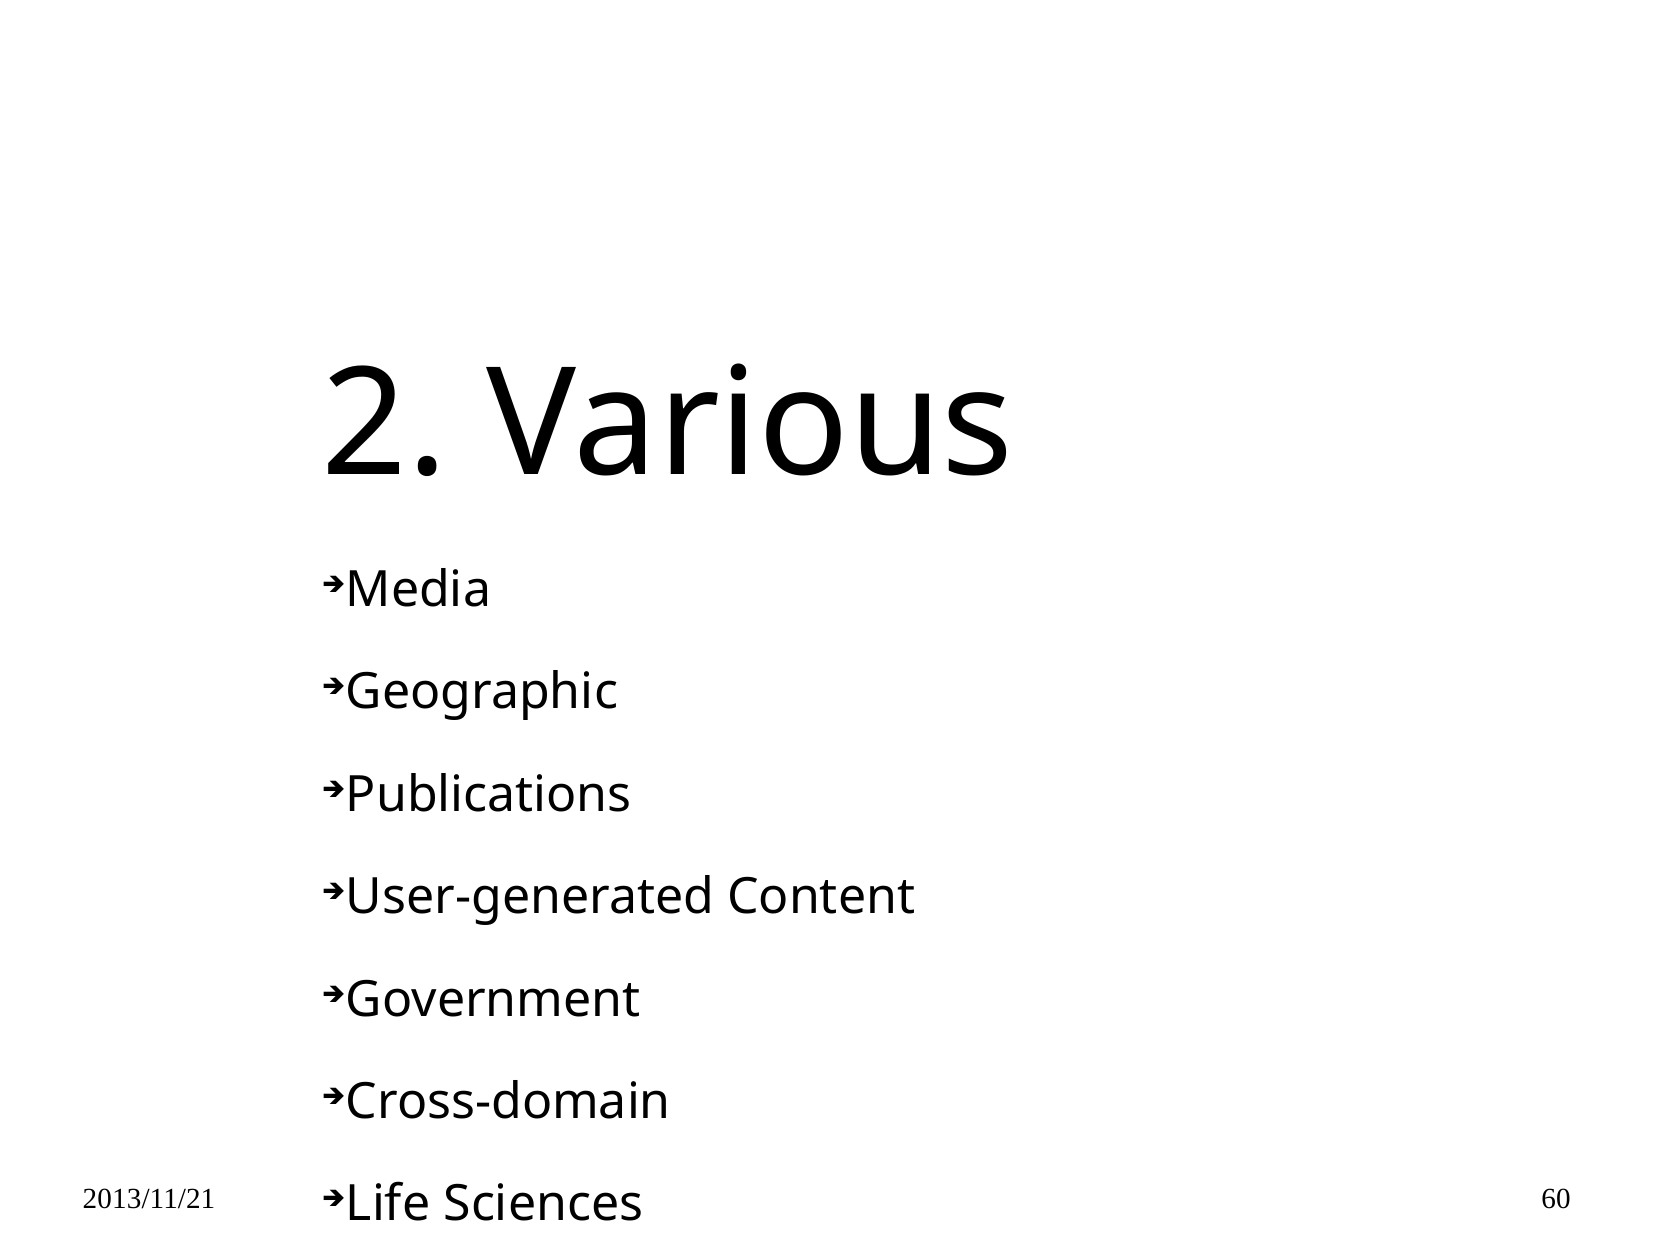

2. Various
Media
Geographic
Publications
User-generated Content
Government
Cross-domain
Life Sciences
2013/11/21
60